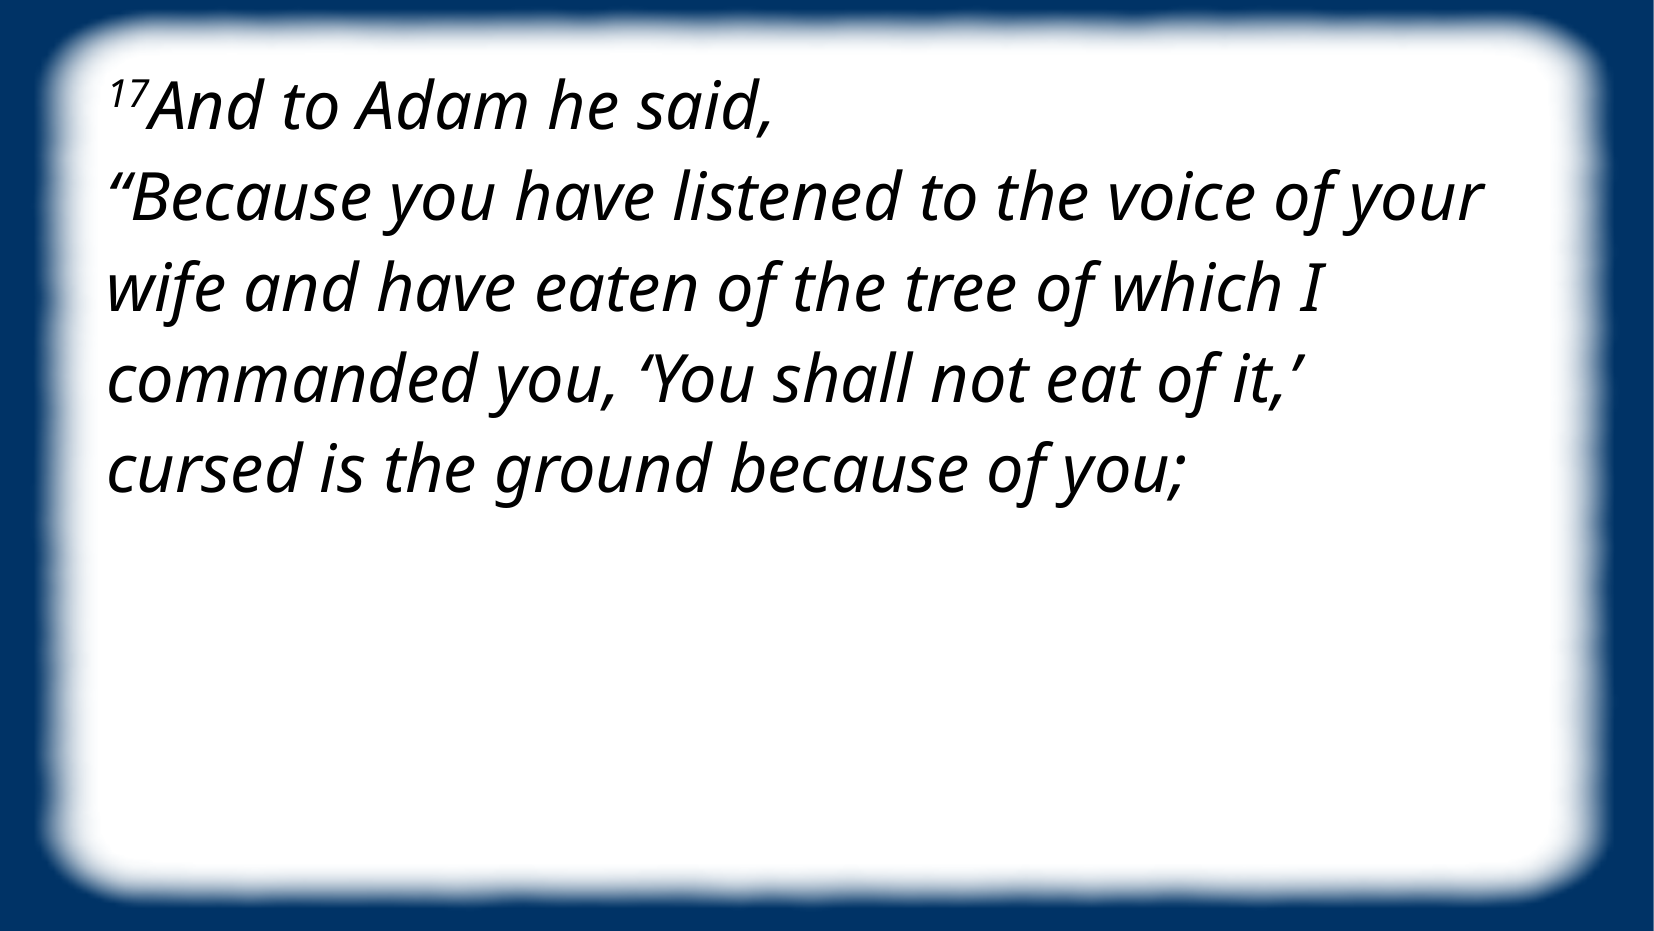

17And to Adam he said,
“Because you have listened to the voice of your wife and have eaten of the tree of which I commanded you, ‘You shall not eat of it,’
cursed is the ground because of you;